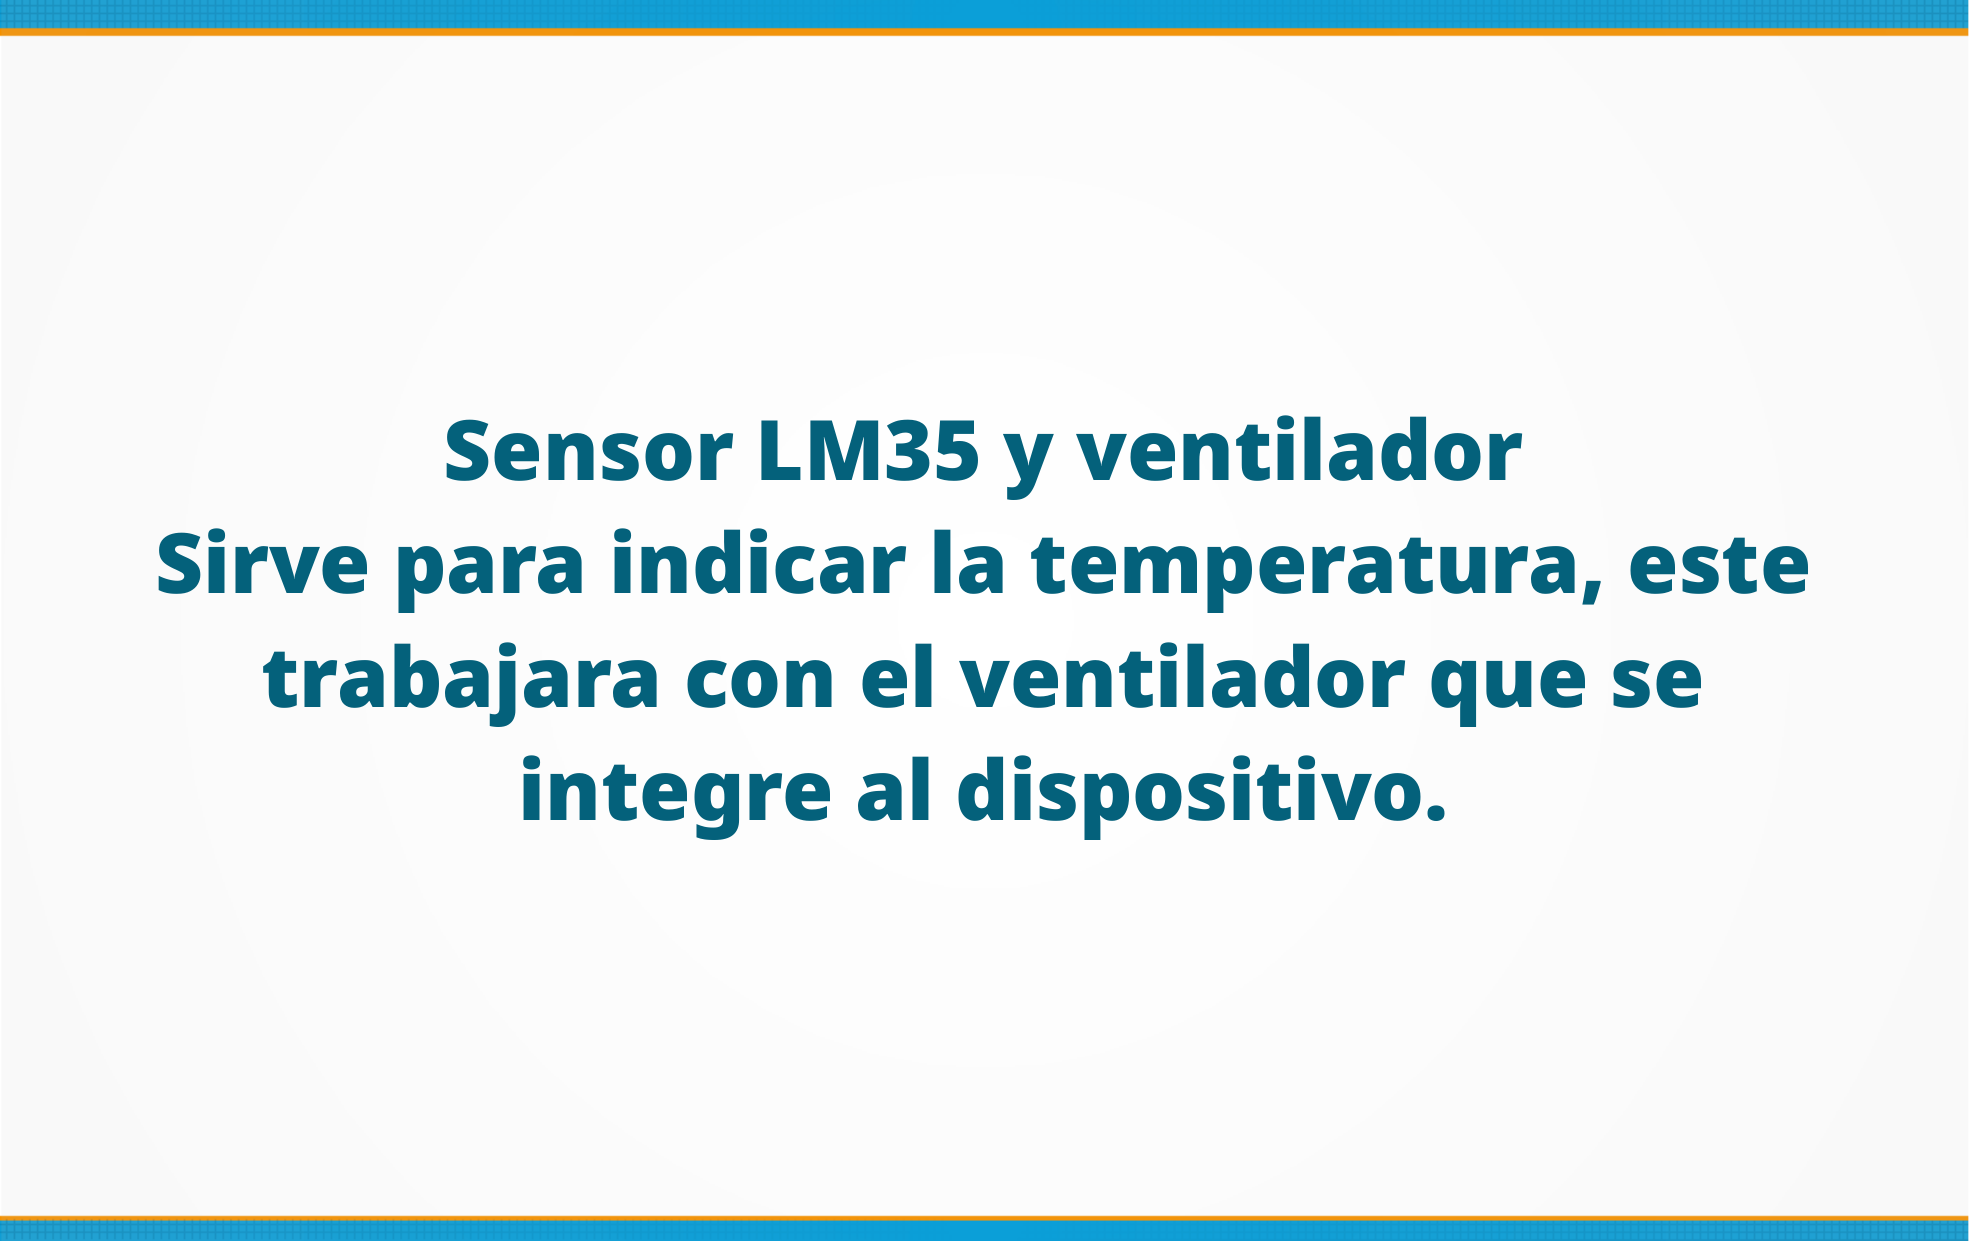

# Sensor LM35 y ventilador
Sirve para indicar la temperatura, este trabajara con el ventilador que se integre al dispositivo.